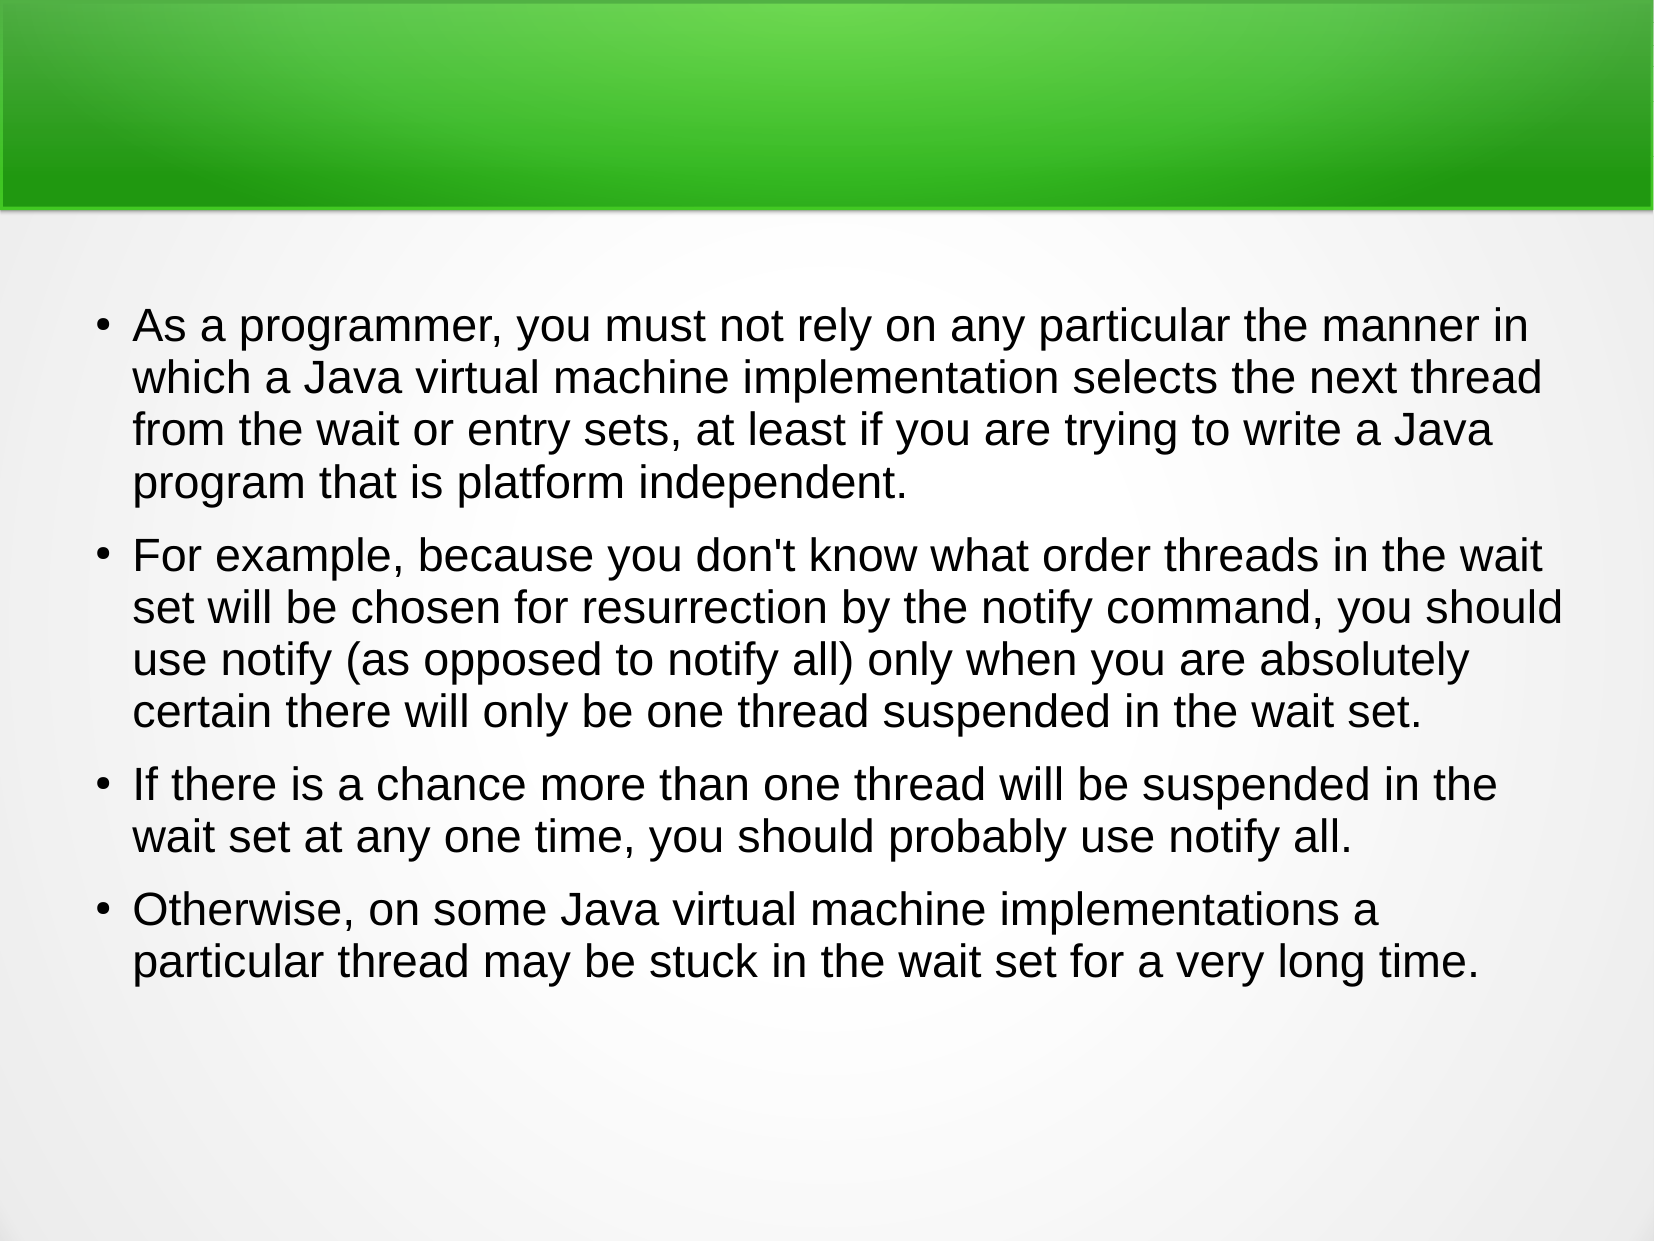

#
As a programmer, you must not rely on any particular the manner in which a Java virtual machine implementation selects the next thread from the wait or entry sets, at least if you are trying to write a Java program that is platform independent.
For example, because you don't know what order threads in the wait set will be chosen for resurrection by the notify command, you should use notify (as opposed to notify all) only when you are absolutely certain there will only be one thread suspended in the wait set.
If there is a chance more than one thread will be suspended in the wait set at any one time, you should probably use notify all.
Otherwise, on some Java virtual machine implementations a particular thread may be stuck in the wait set for a very long time.